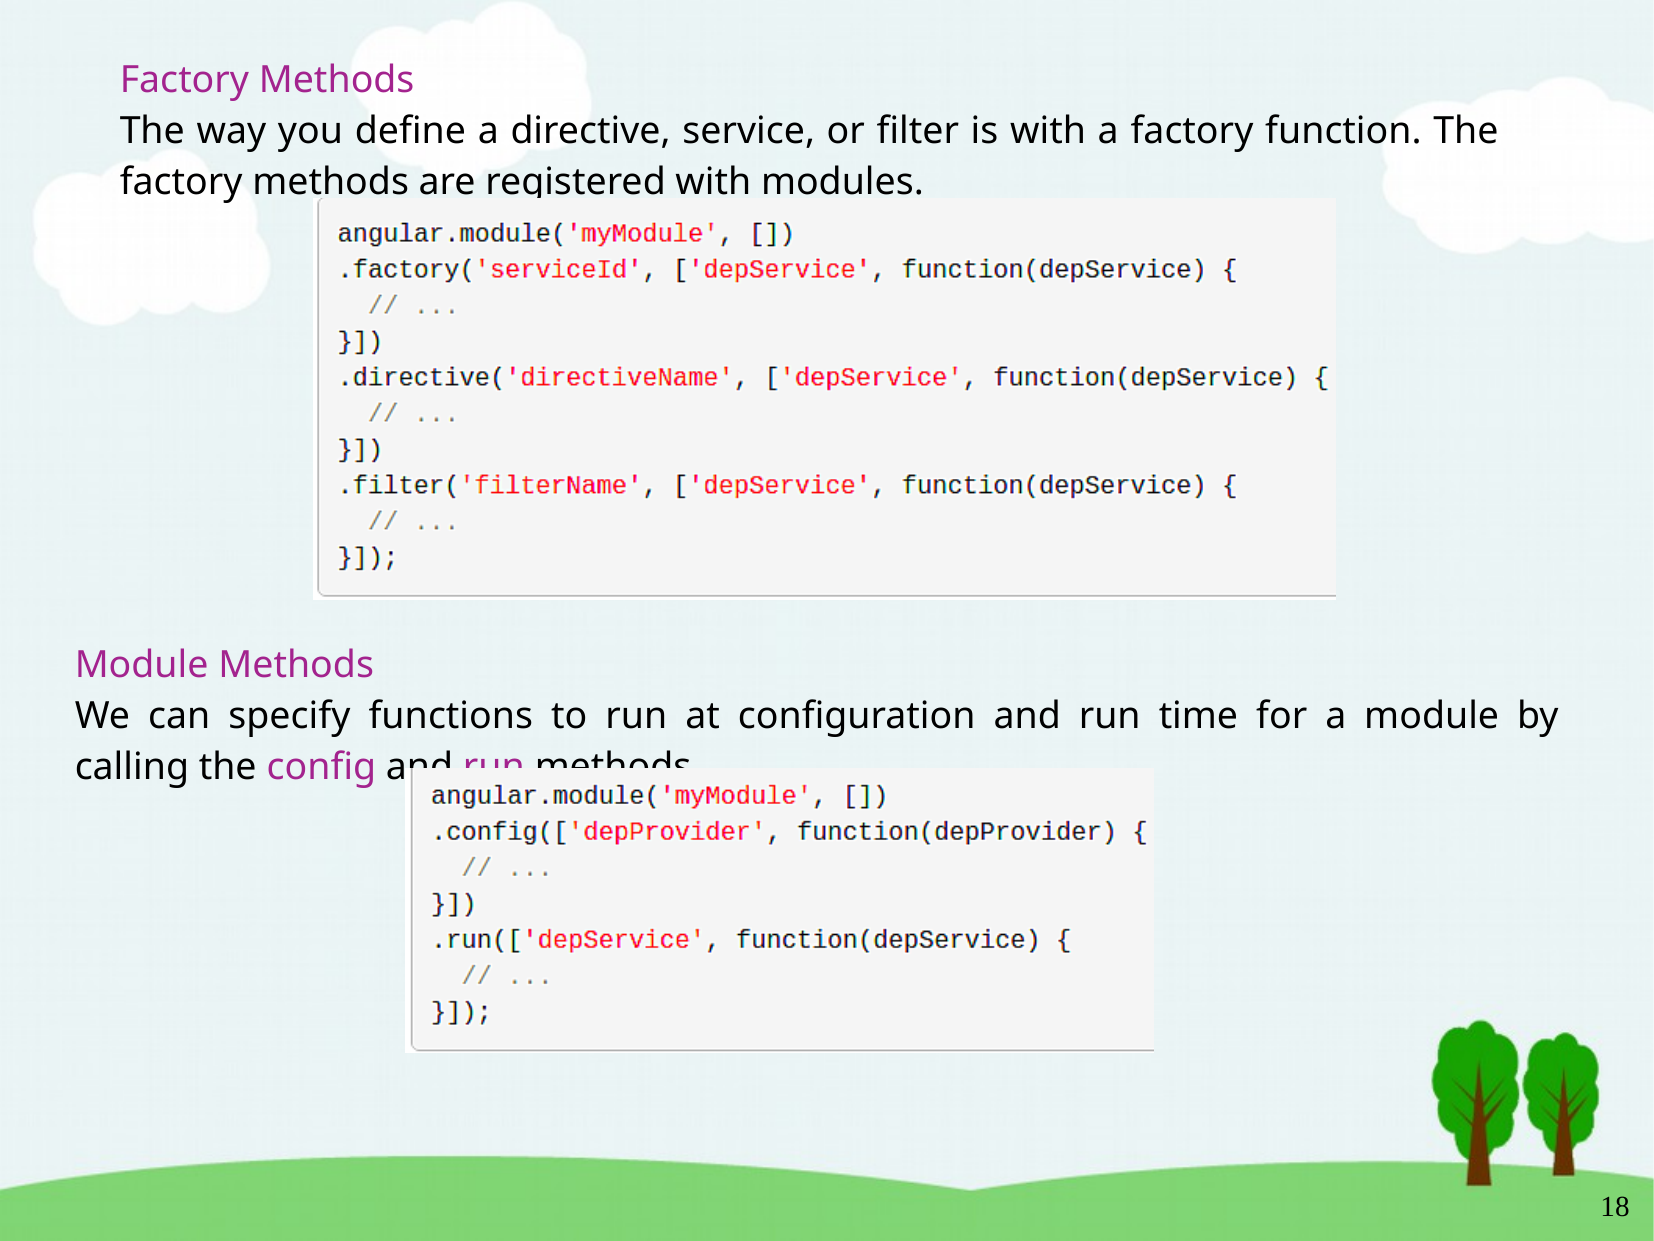

Factory Methods
The way you define a directive, service, or filter is with a factory function. The factory methods are registered with modules.
Module Methods
We can specify functions to run at configuration and run time for a module by calling the config and run methods.
18